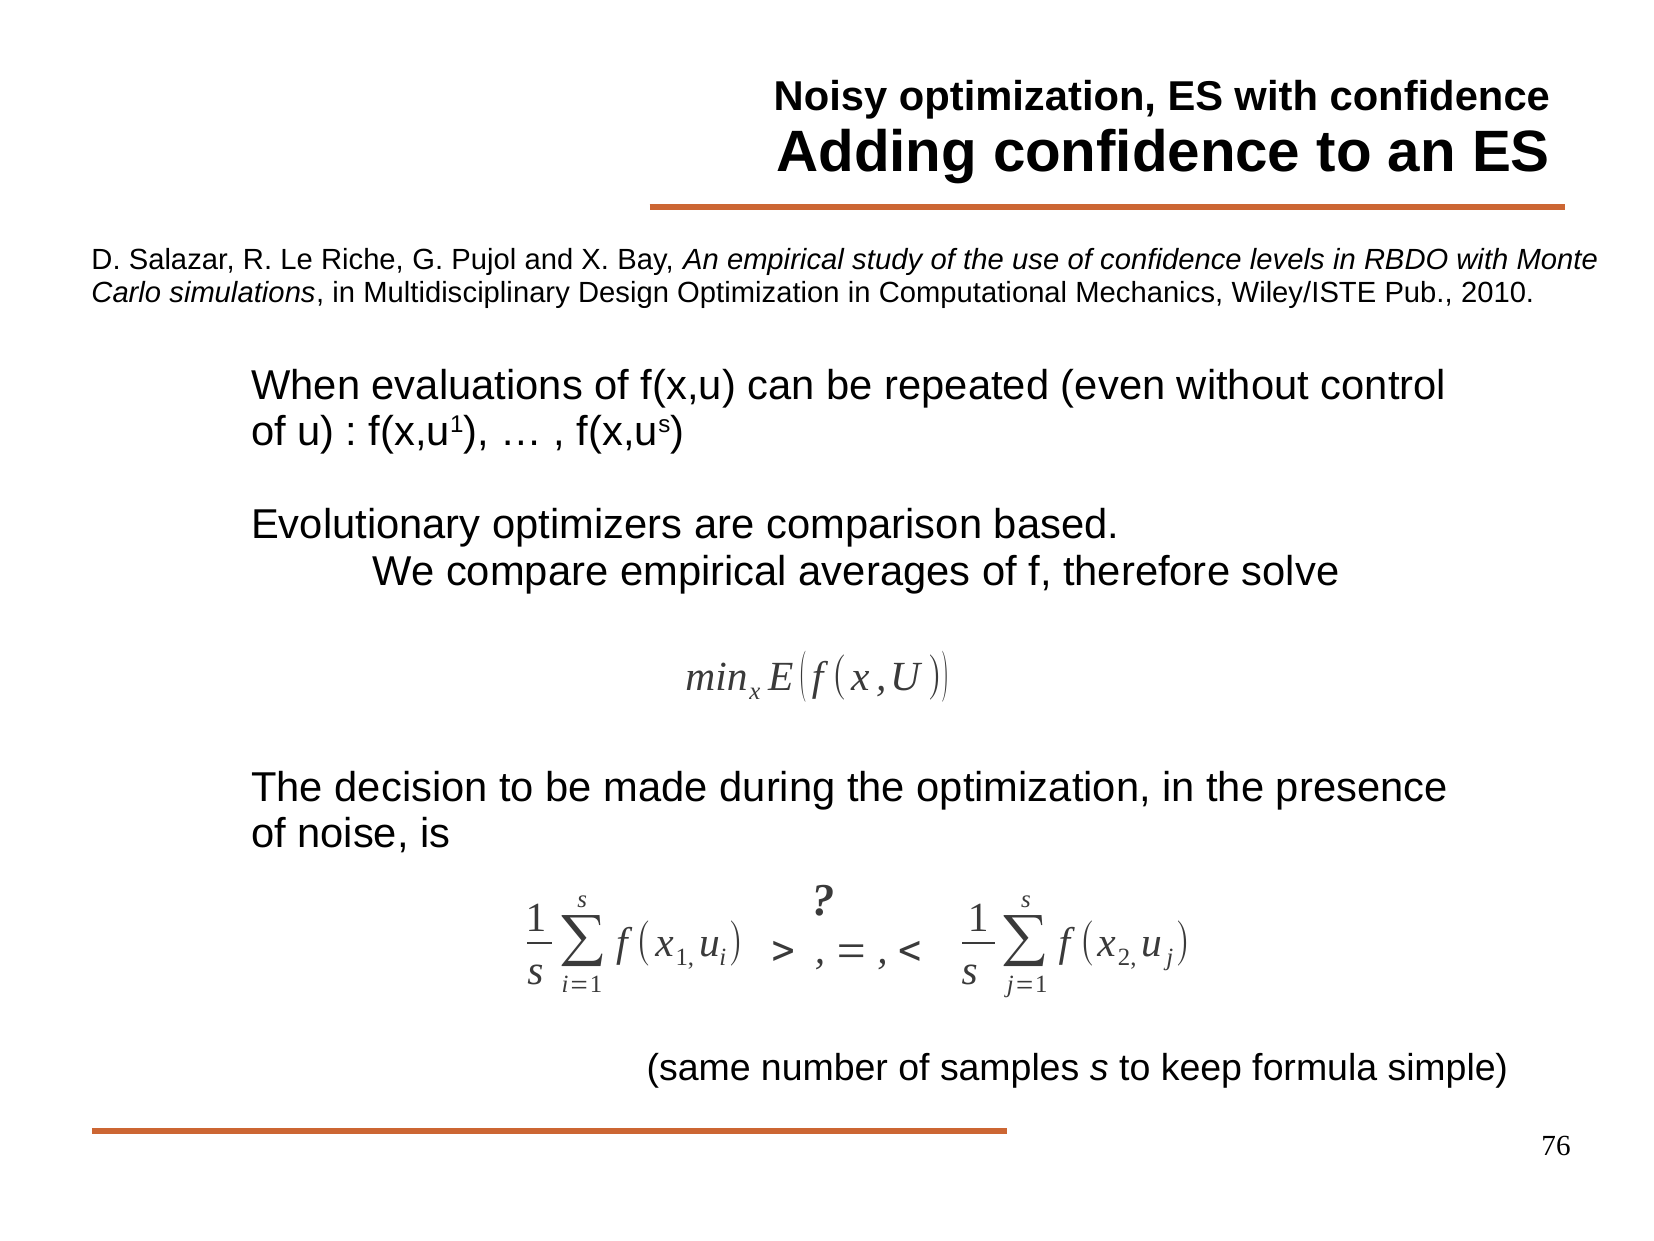

Noisy optimization, ES with confidence
Adding confidence to an ES
D. Salazar, R. Le Riche, G. Pujol and X. Bay, An empirical study of the use of confidence levels in RBDO with Monte Carlo simulations, in Multidisciplinary Design Optimization in Computational Mechanics, Wiley/ISTE Pub., 2010.
When evaluations of f(x,u) can be repeated (even without control of u) : f(x,u1), … , f(x,us)
Evolutionary optimizers are comparison based.
We compare empirical averages of f, therefore solve
The decision to be made during the optimization, in the presence of noise, is
(same number of samples s to keep formula simple)
76